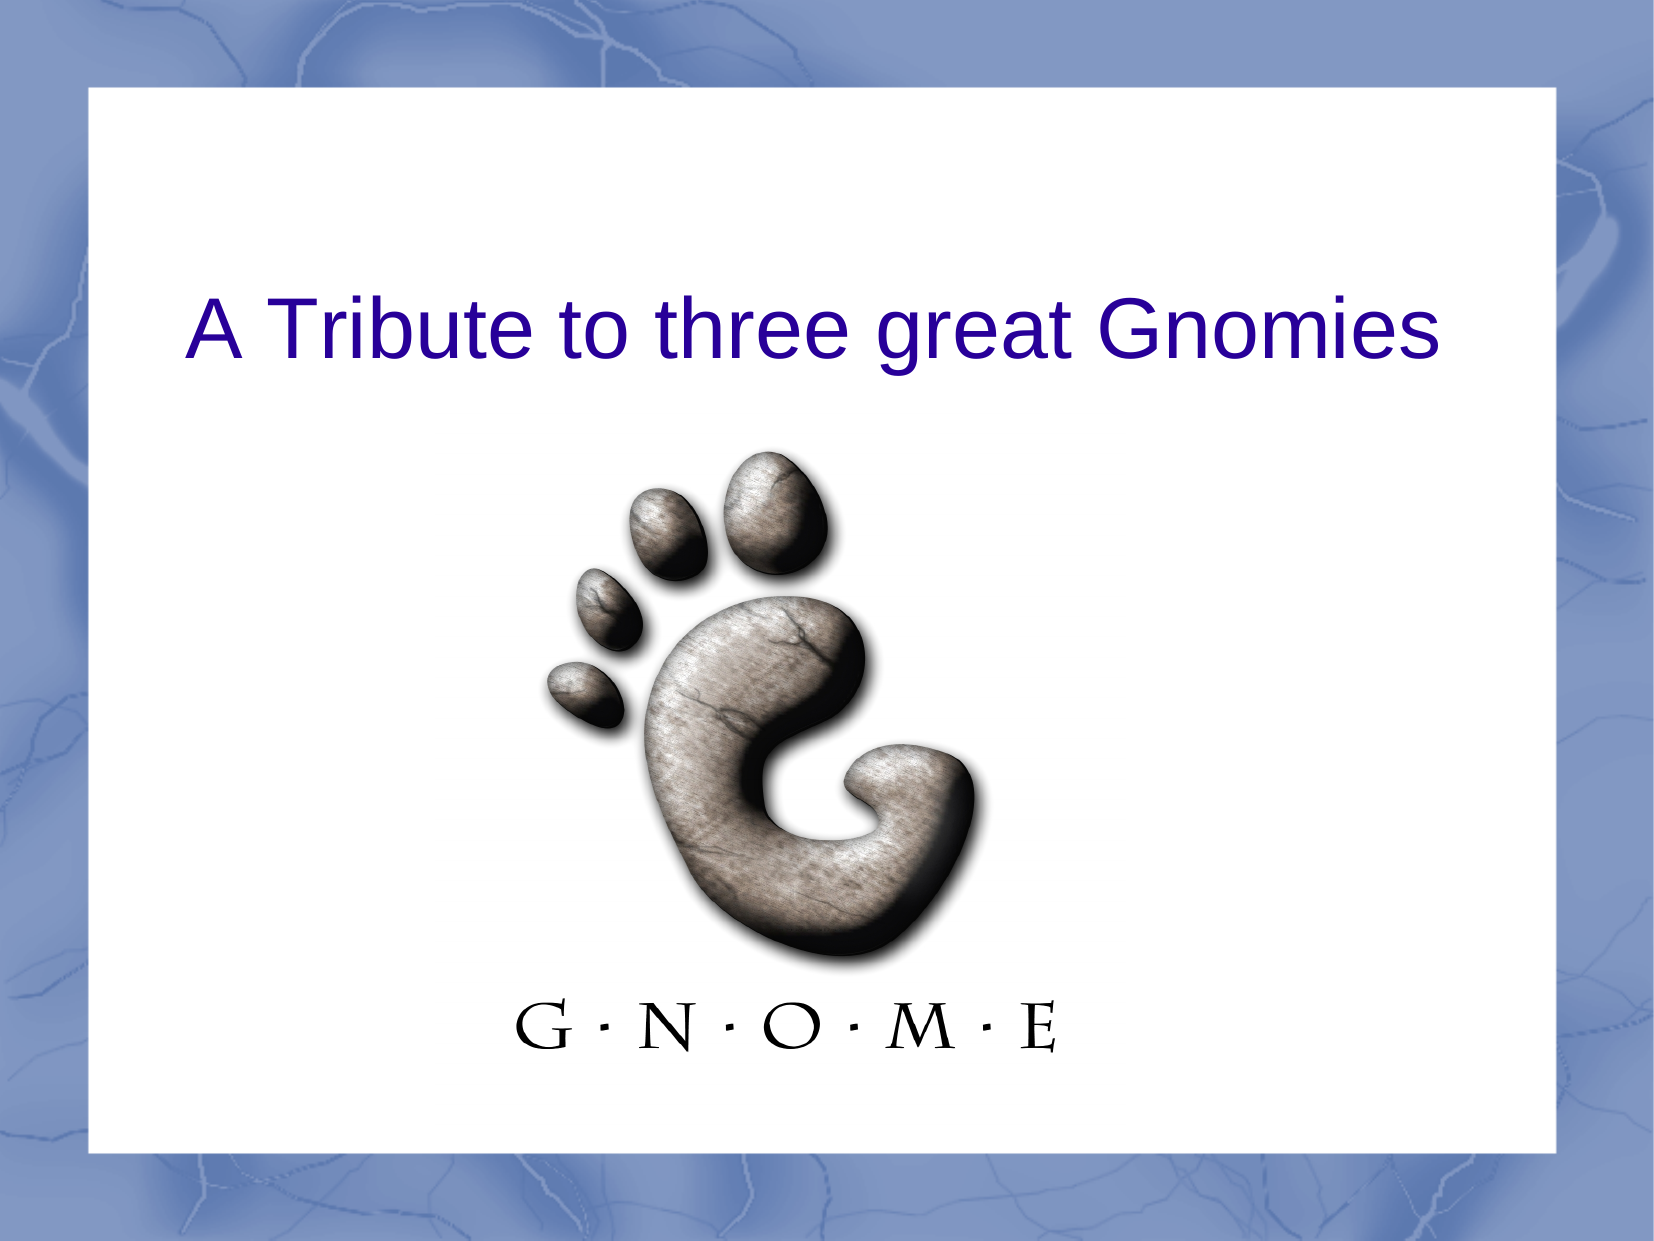

# A Tribute to three great Gnomies